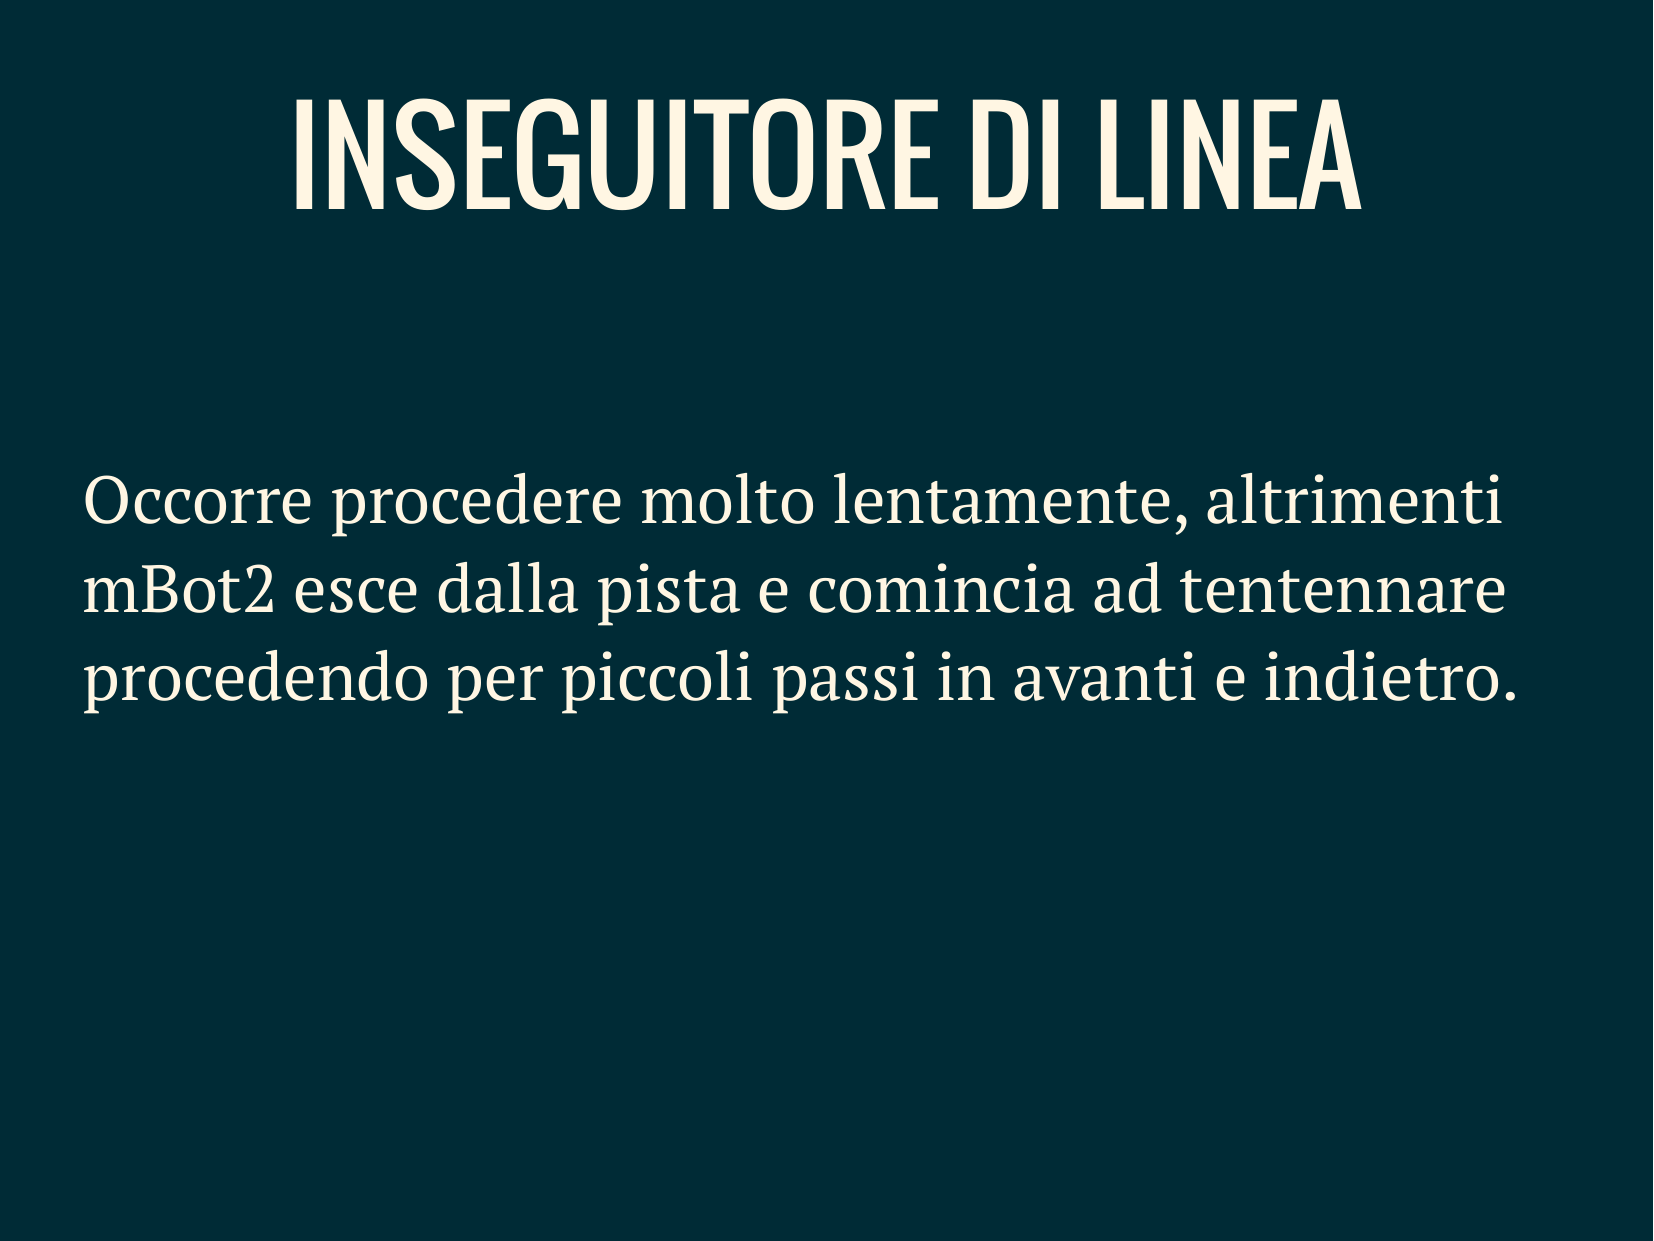

# Inseguitore di linea
Occorre procedere molto lentamente, altrimenti mBot2 esce dalla pista e comincia ad tentennare procedendo per piccoli passi in avanti e indietro.